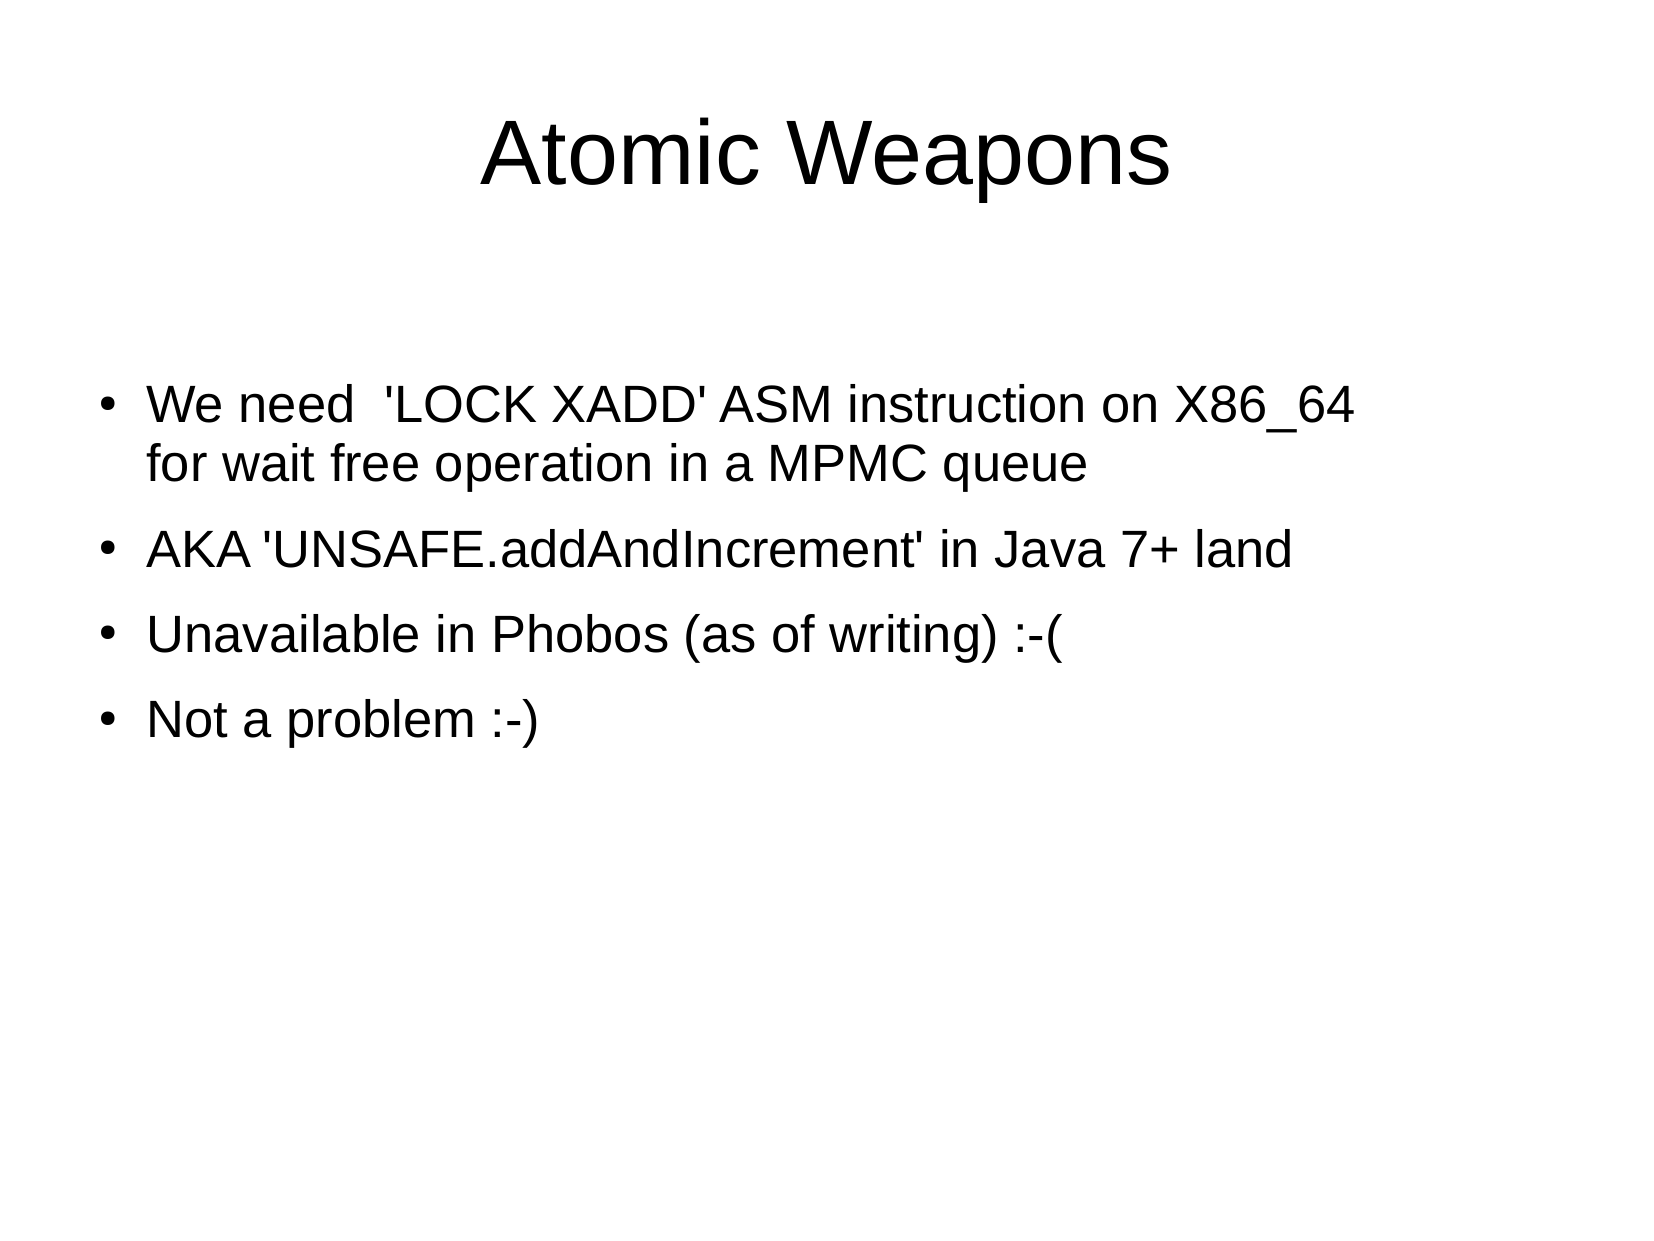

# Atomic Weapons
We need 'LOCK XADD' ASM instruction on X86_64 for wait free operation in a MPMC queue
AKA 'UNSAFE.addAndIncrement' in Java 7+ land
Unavailable in Phobos (as of writing) :-(
Not a problem :-)